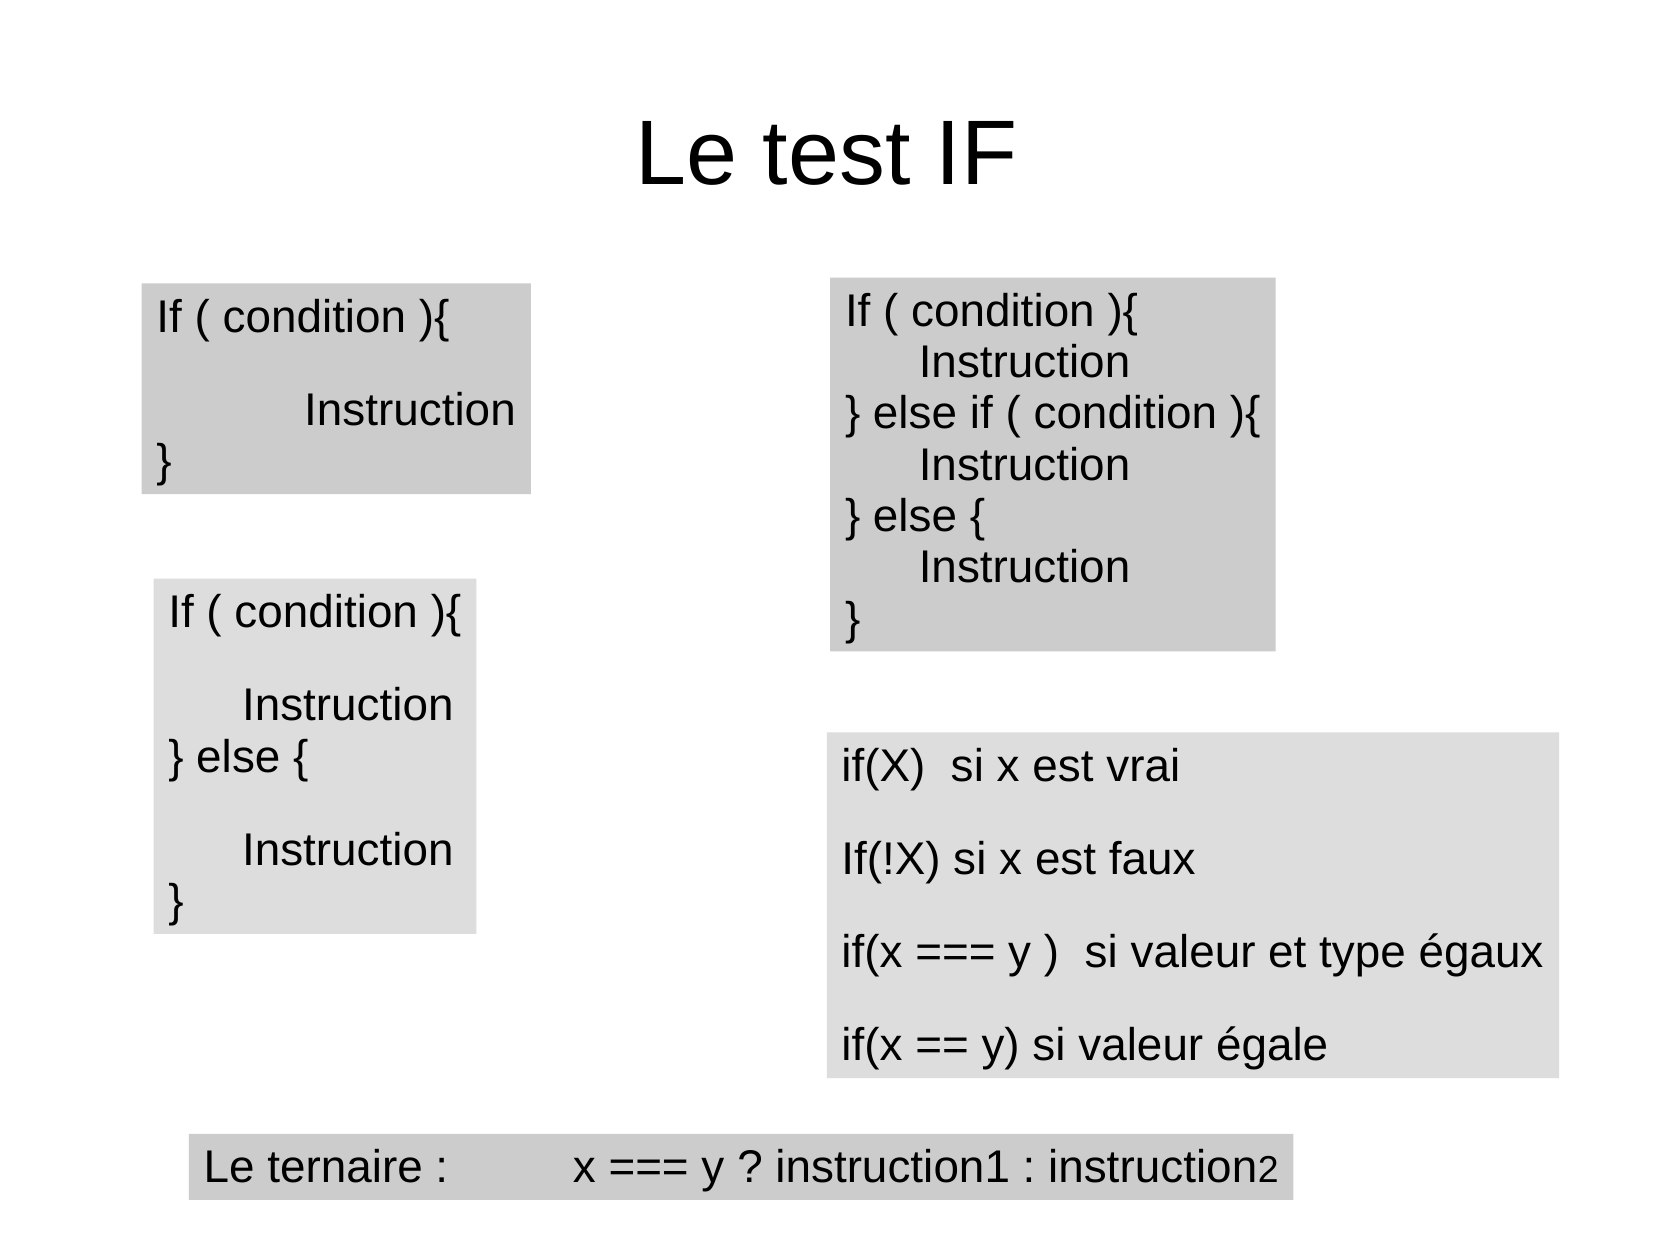

# Le test IF
If ( condition ){
	Instruction
} else if ( condition ){
	Instruction
} else {
	Instruction
}
If ( condition ){
		Instruction
}
If ( condition ){
	Instruction
} else {
	Instruction
}
if(X) si x est vrai
If(!X) si x est faux
if(x === y ) si valeur et type égaux
if(x == y) si valeur égale
Le ternaire :		x === y ? instruction1 : instruction2